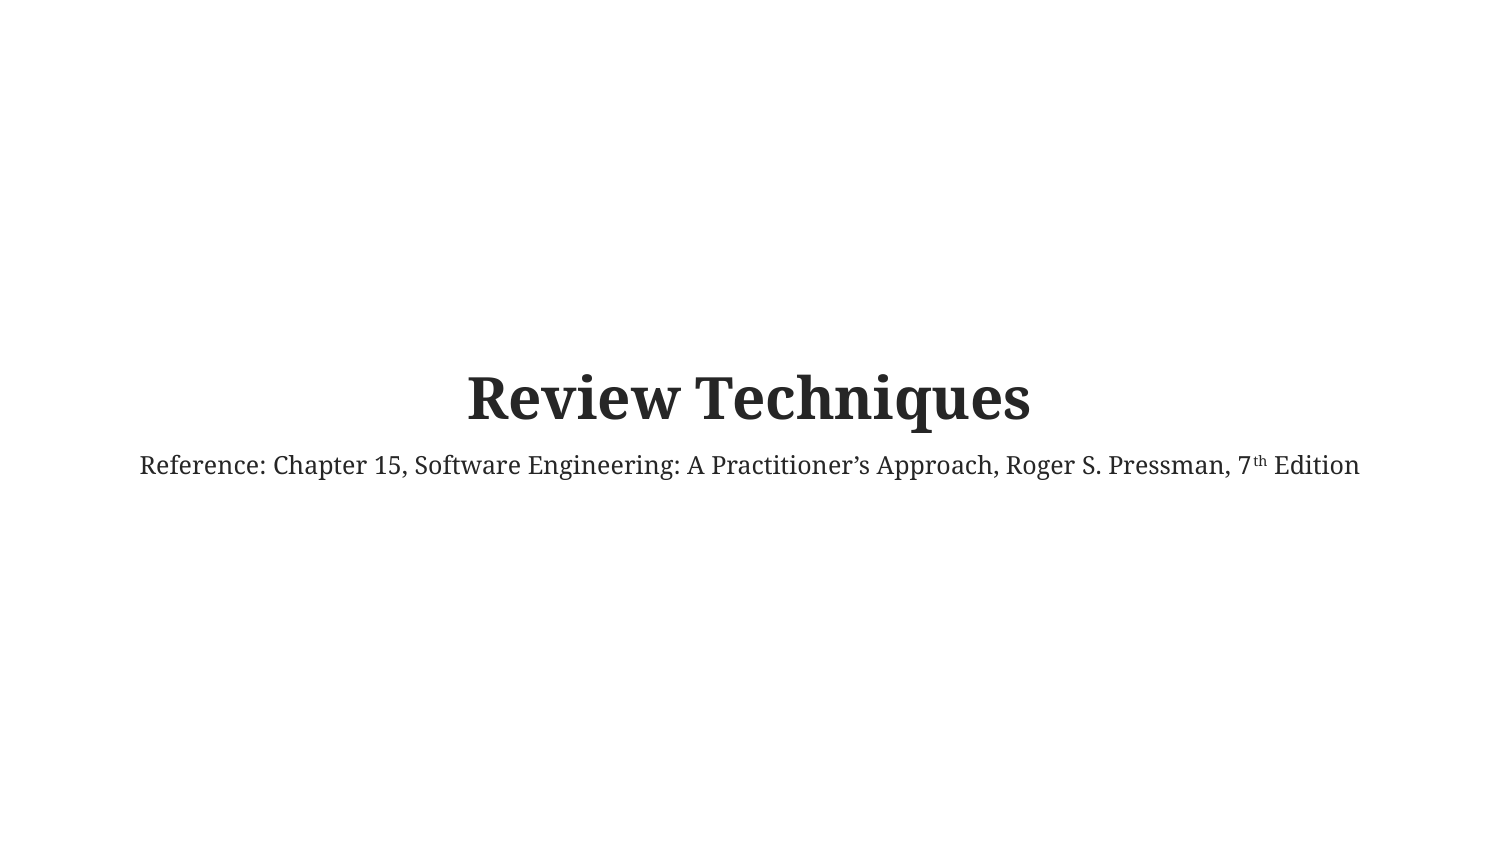

# Review Techniques
Reference: Chapter 15, Software Engineering: A Practitioner’s Approach, Roger S. Pressman, 7th Edition